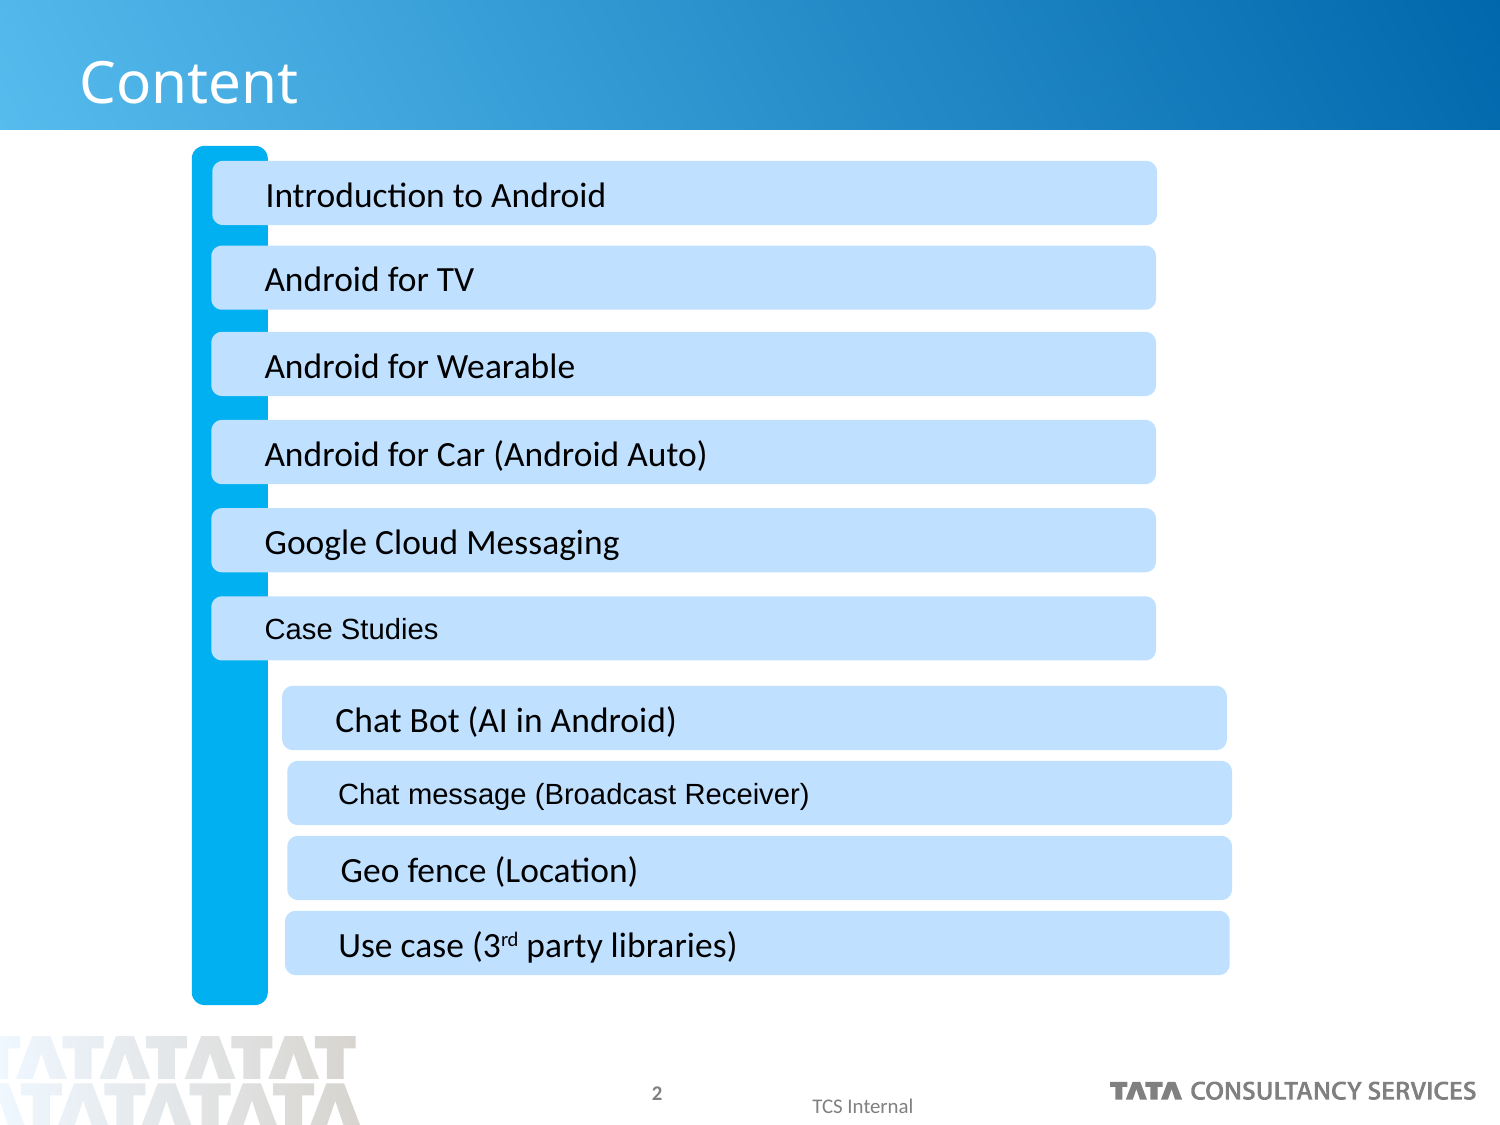

# Content
Introduction to Android
Android for TV
Android for Wearable
Android for Car (Android Auto)
Google Cloud Messaging
Case Studies
Chat Bot (AI in Android)
 Chat message (Broadcast Receiver)
Geo fence (Location)
Use case (3rd party libraries)
TCS Internal